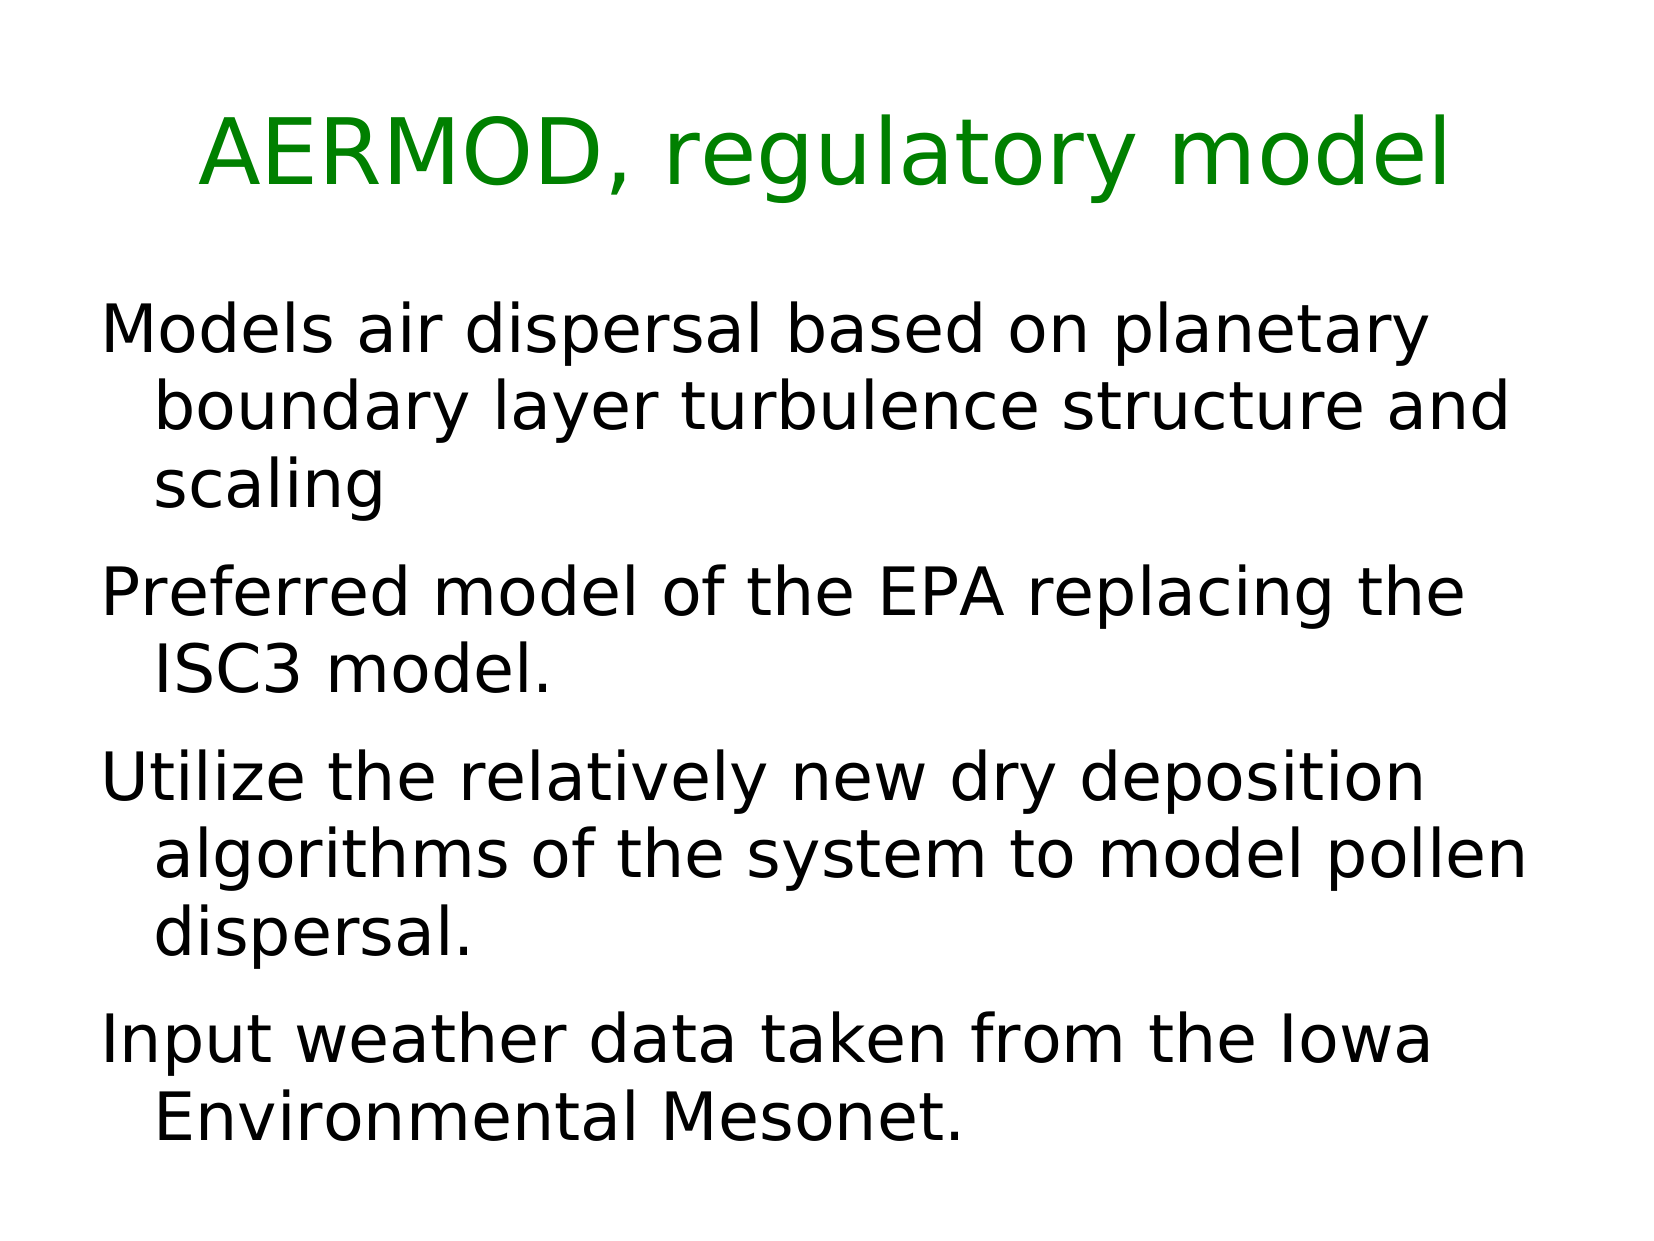

# AERMOD, regulatory model
Models air dispersal based on planetary boundary layer turbulence structure and scaling
Preferred model of the EPA replacing the ISC3 model.
Utilize the relatively new dry deposition algorithms of the system to model pollen dispersal.
Input weather data taken from the Iowa Environmental Mesonet.